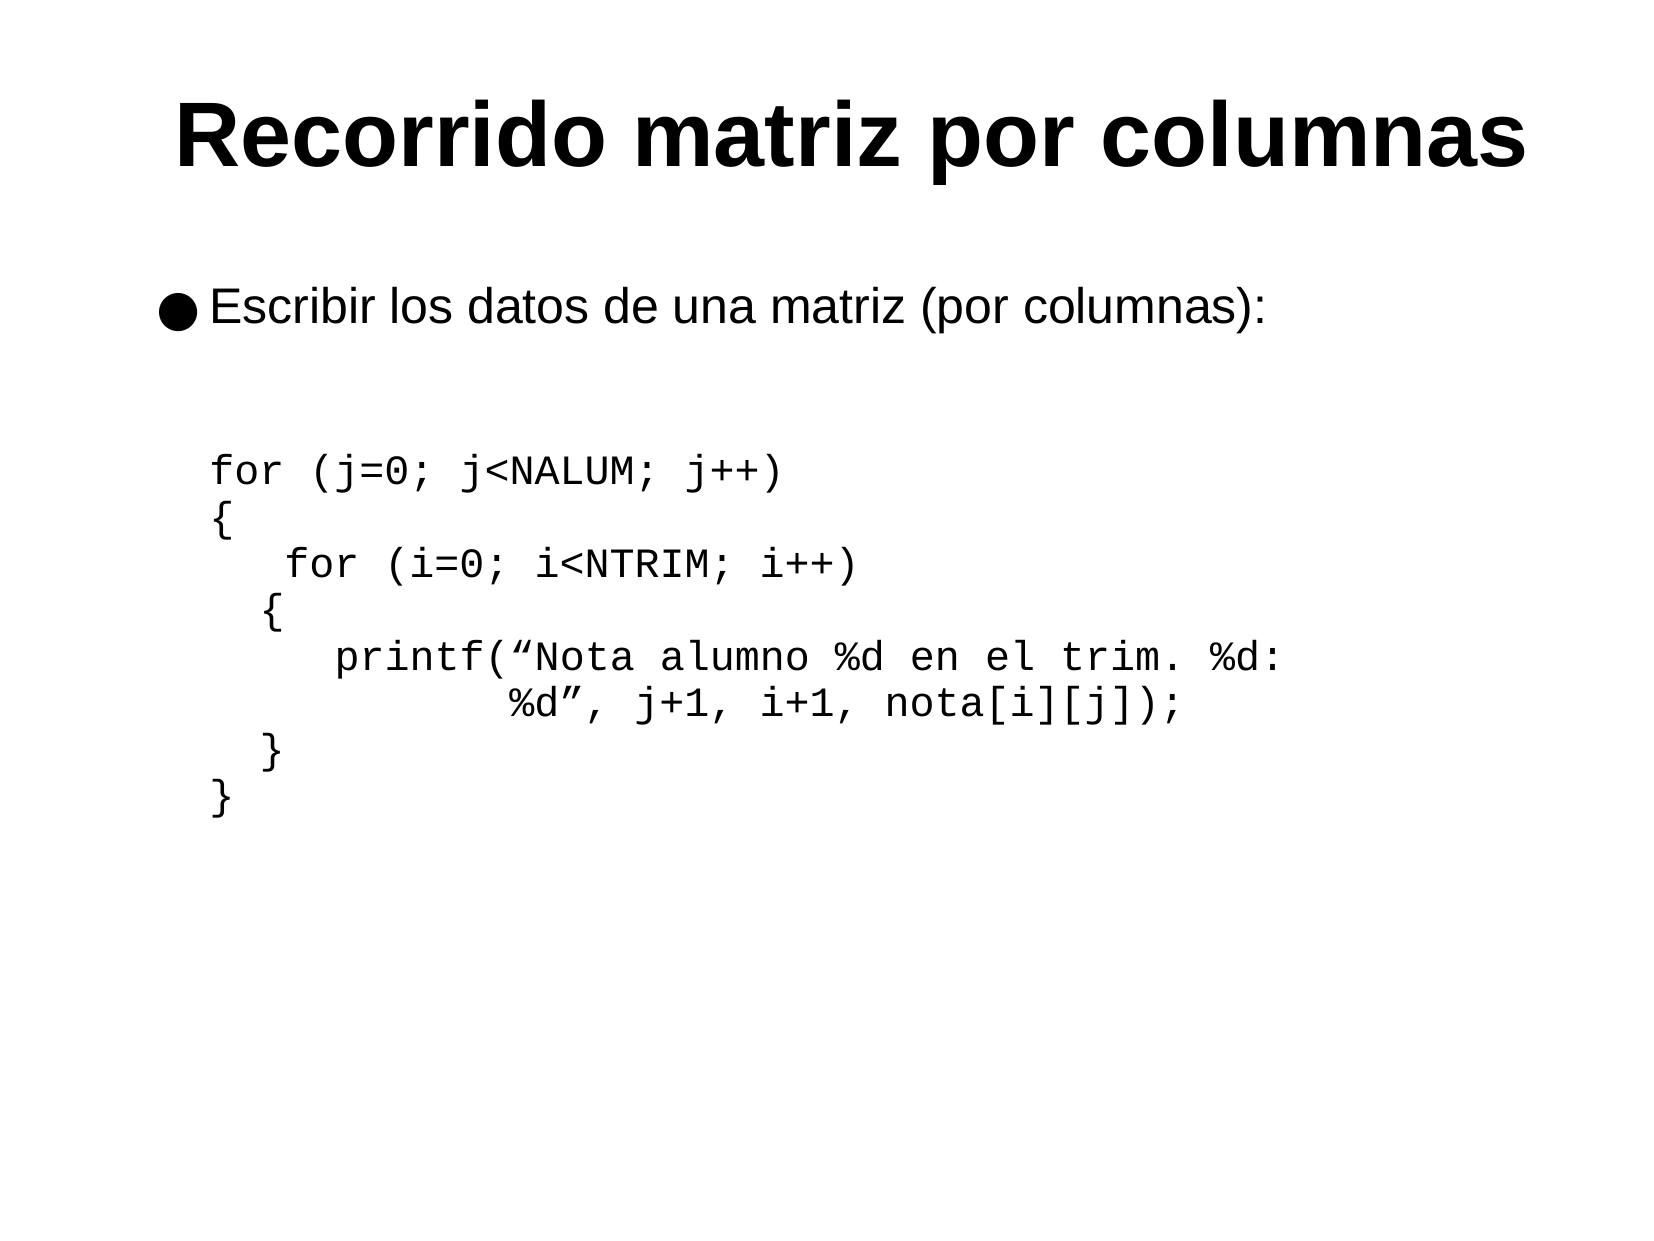

Recorrido matriz por columnas
Escribir los datos de una matriz (por columnas):
	for (j=0; j<NALUM; j++)
	{
 		for (i=0; i<NTRIM; i++)
	 {
 		 printf(“Nota alumno %d en el trim. %d:
					%d”, j+1, i+1, nota[i][j]);
	 }
	}